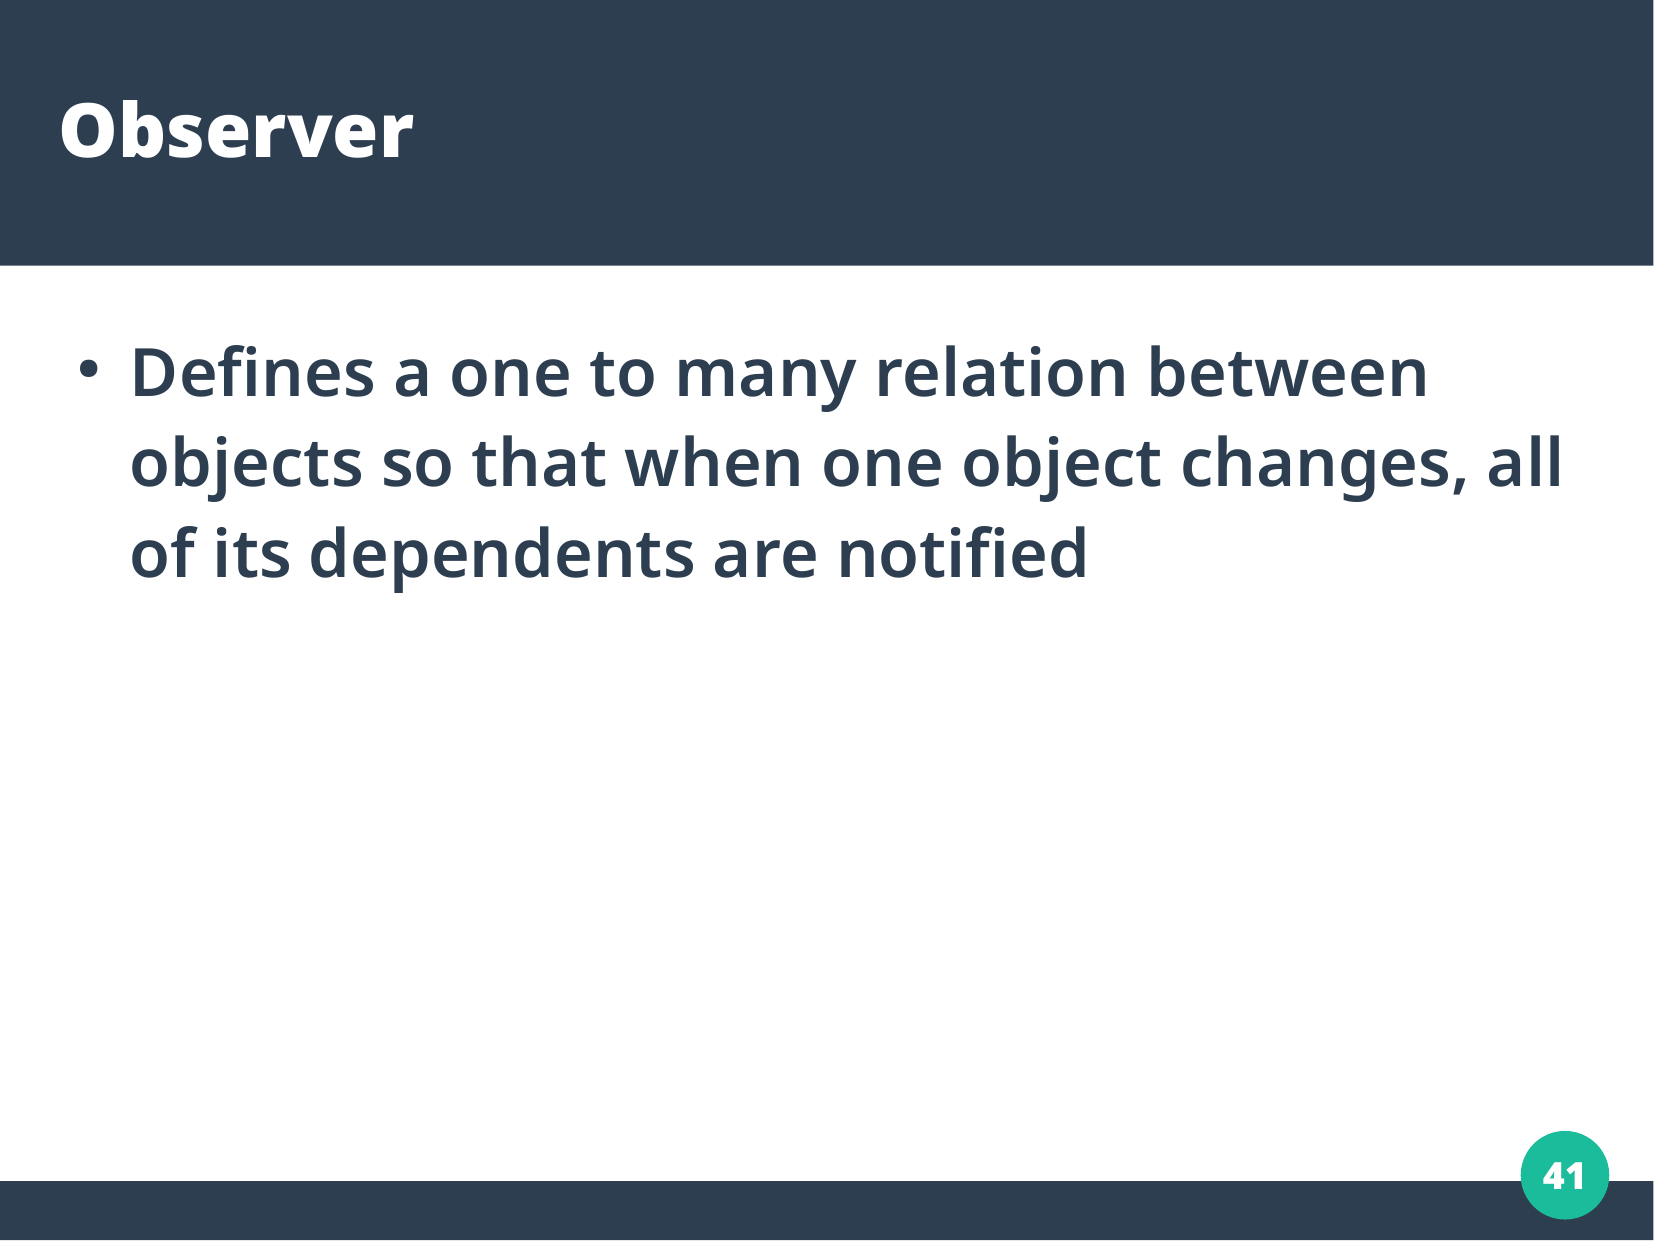

# Observer
Defines a one to many relation between objects so that when one object changes, all of its dependents are notified
41